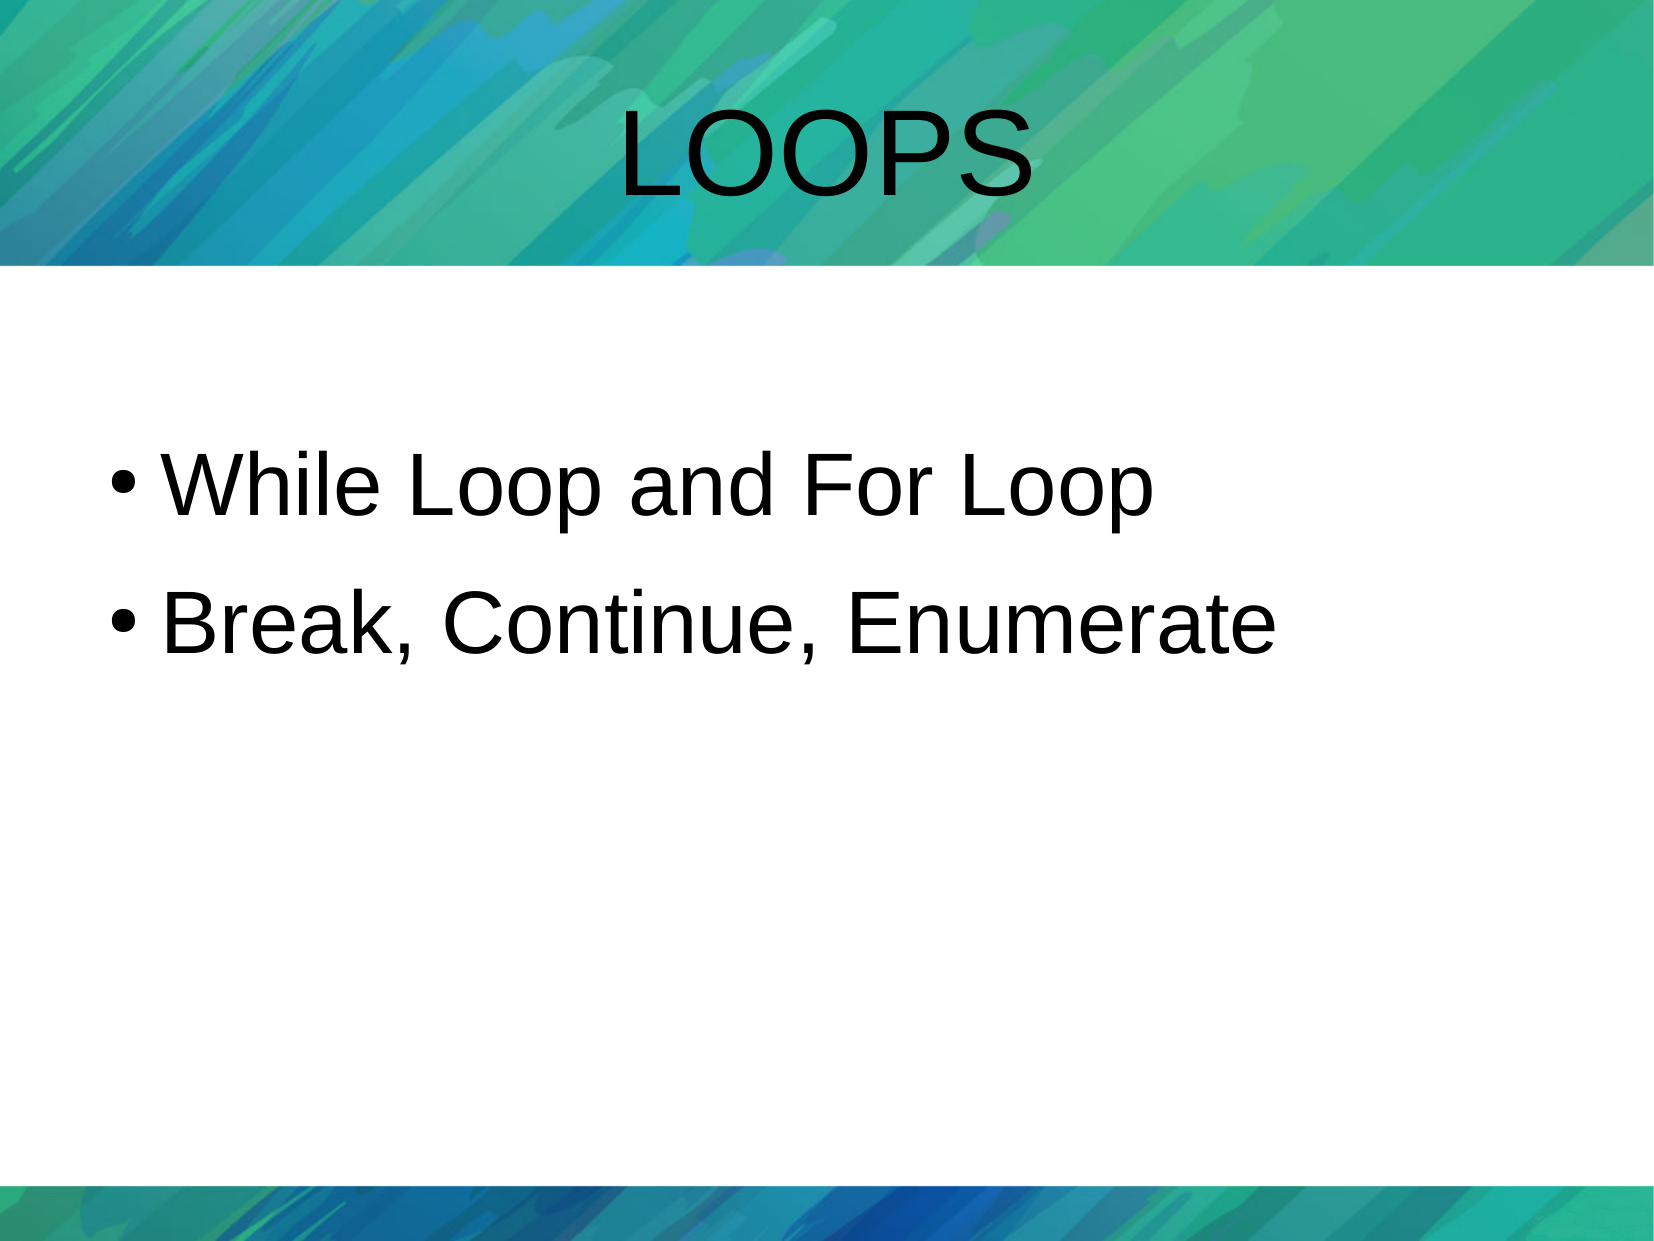

# LOOPS
While Loop and For Loop
Break, Continue, Enumerate